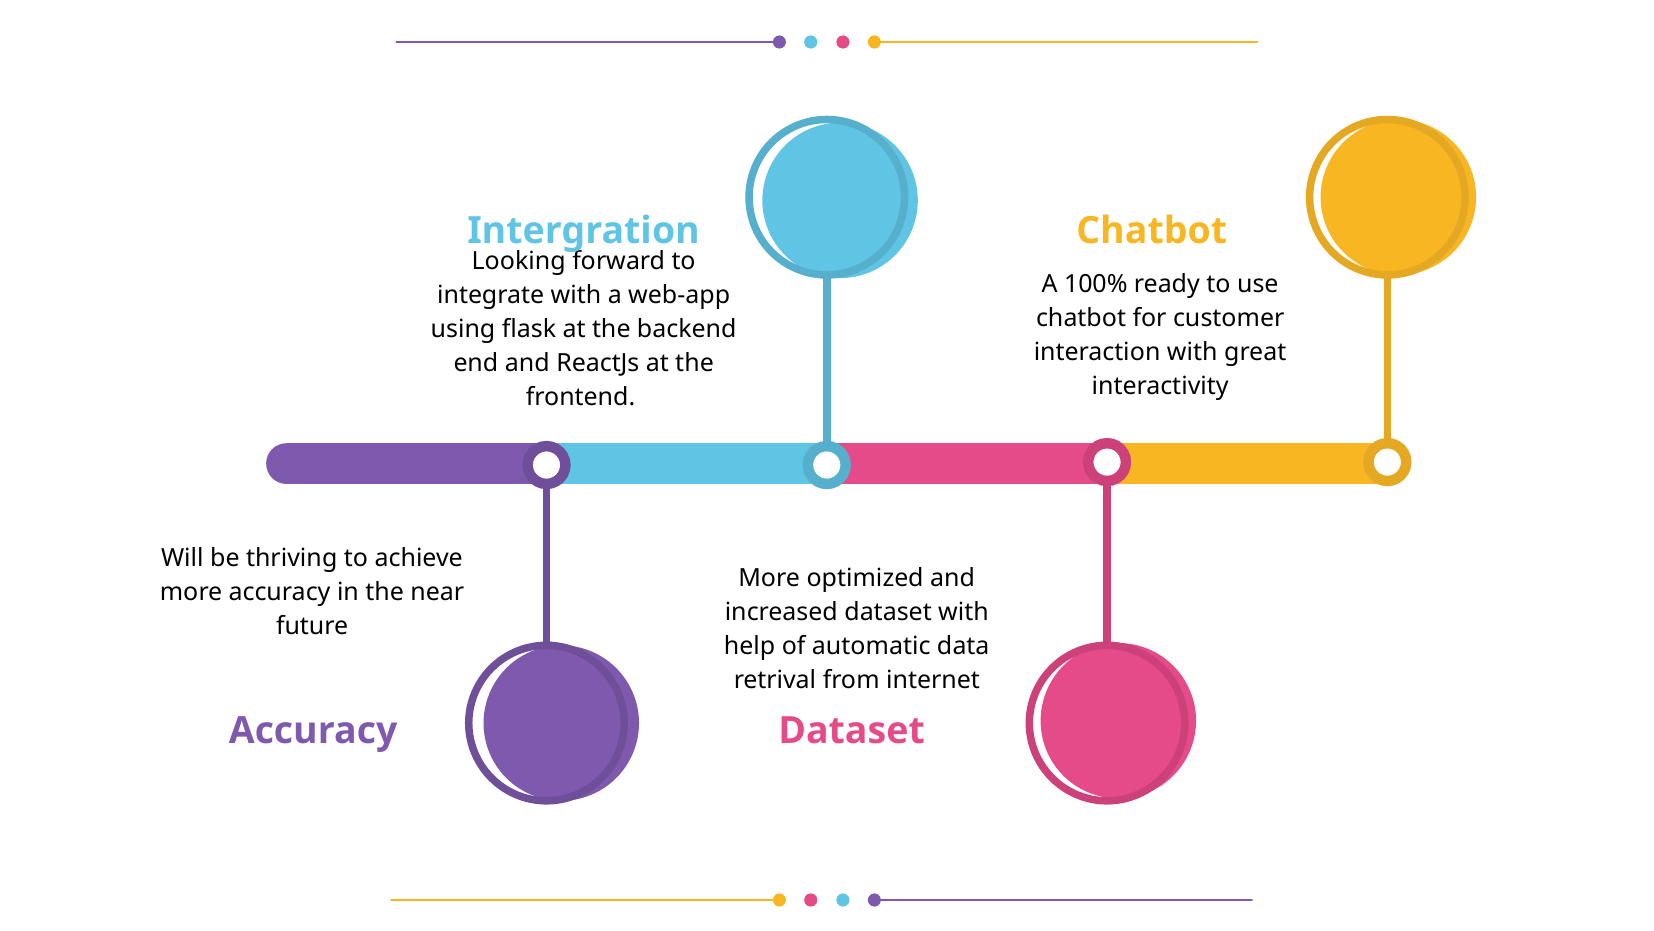

Intergration
Chatbot
Looking forward to integrate with a web-app using flask at the backend end and ReactJs at the frontend.
A 100% ready to use chatbot for customer interaction with great interactivity
# Will be thriving to achieve more accuracy in the near future
More optimized and increased dataset with help of automatic data retrival from internet
Accuracy
Dataset